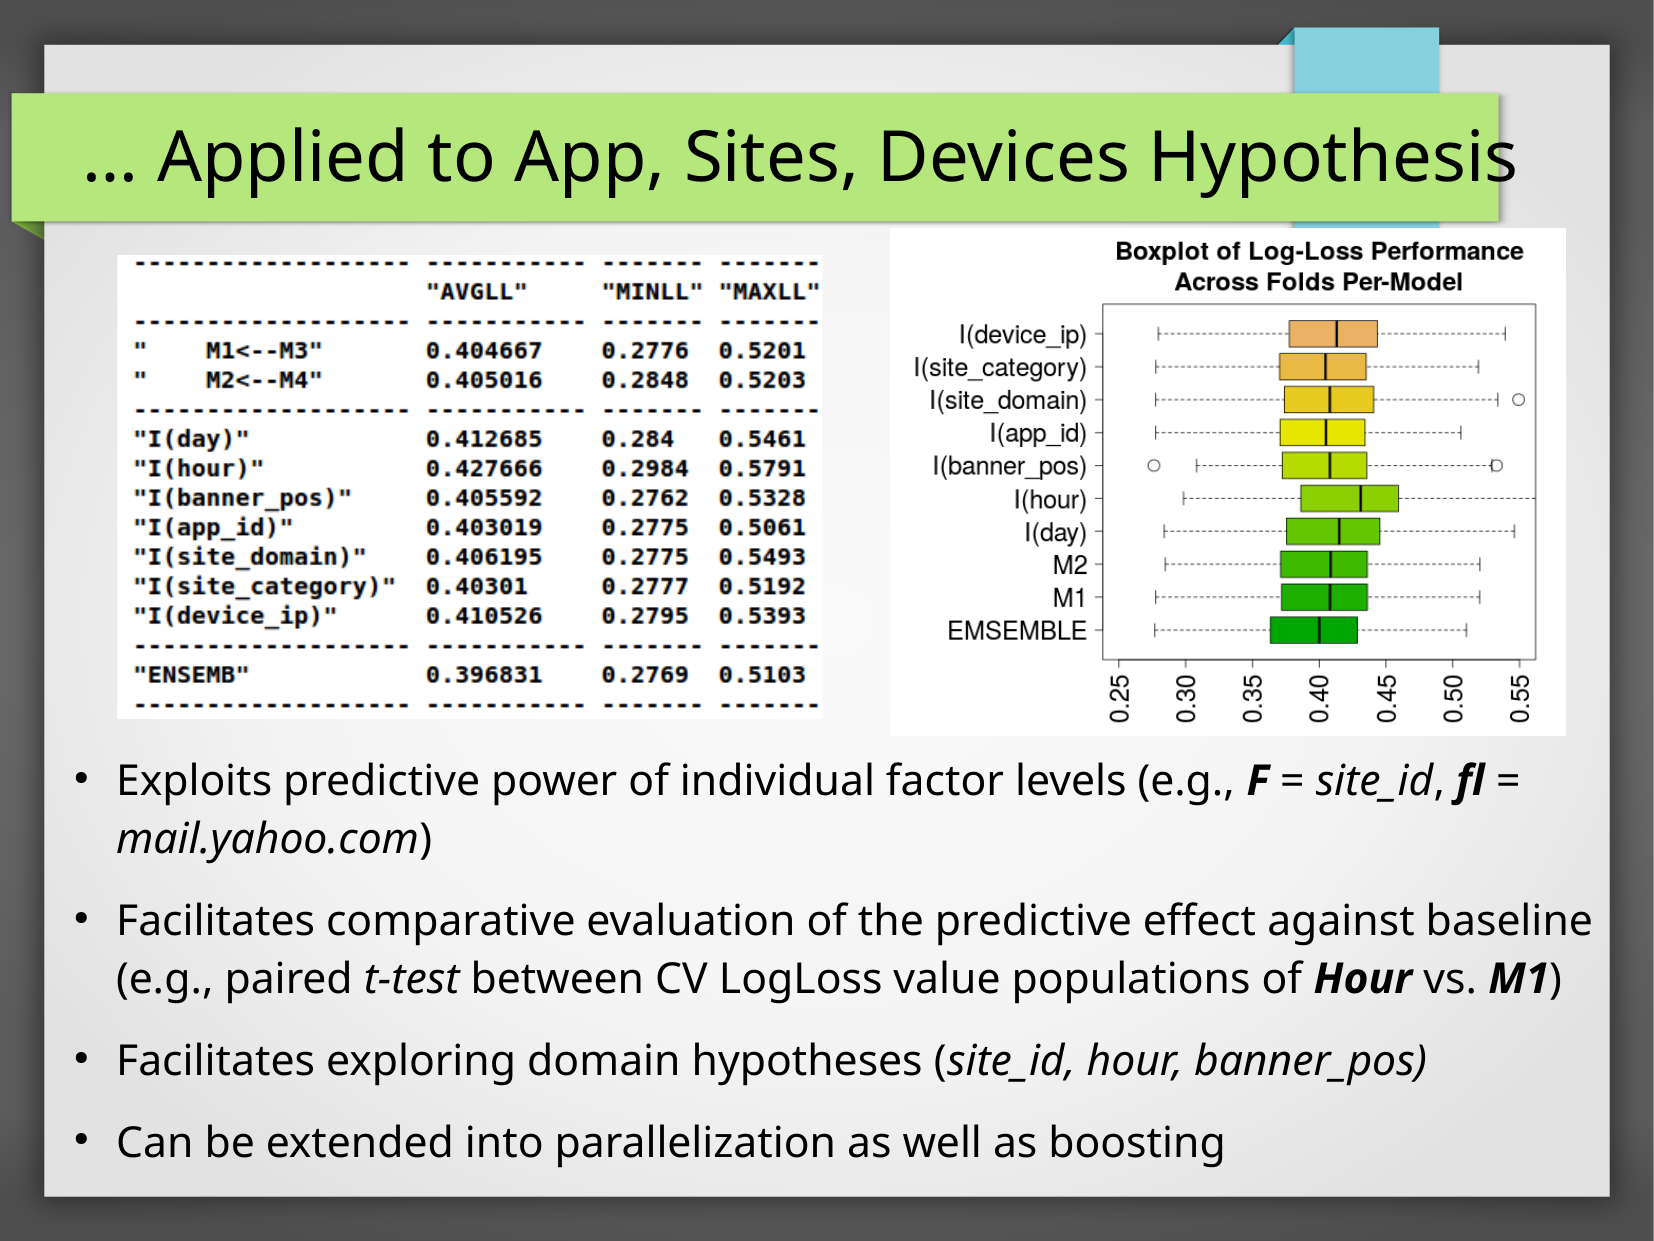

# … Applied to App, Sites, Devices Hypothesis
Exploits predictive power of individual factor levels (e.g., F = site_id, fl = mail.yahoo.com)
Facilitates comparative evaluation of the predictive effect against baseline (e.g., paired t-test between CV LogLoss value populations of Hour vs. M1)
Facilitates exploring domain hypotheses (site_id, hour, banner_pos)
Can be extended into parallelization as well as boosting